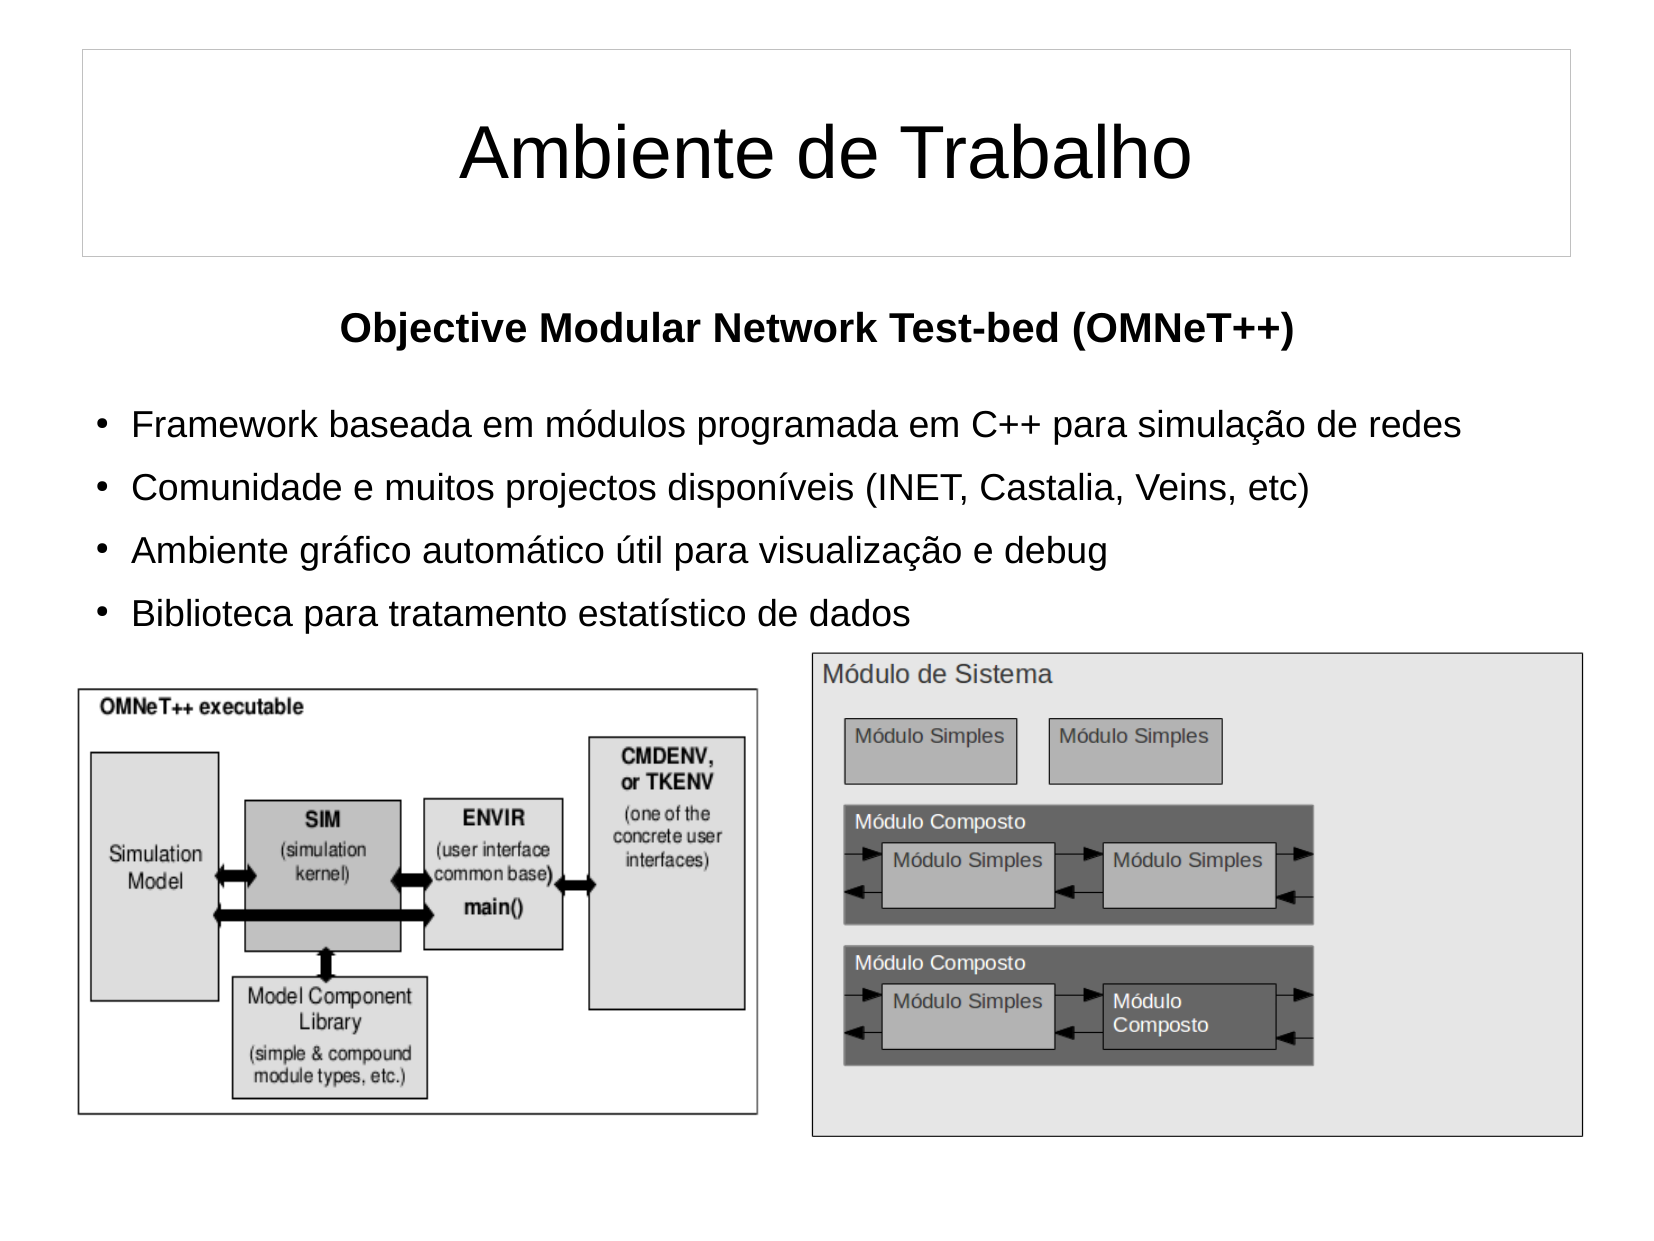

# Ambiente de Trabalho
Objective Modular Network Test-bed (OMNeT++)
Framework baseada em módulos programada em C++ para simulação de redes
Comunidade e muitos projectos disponíveis (INET, Castalia, Veins, etc)
Ambiente gráfico automático útil para visualização e debug
Biblioteca para tratamento estatístico de dados